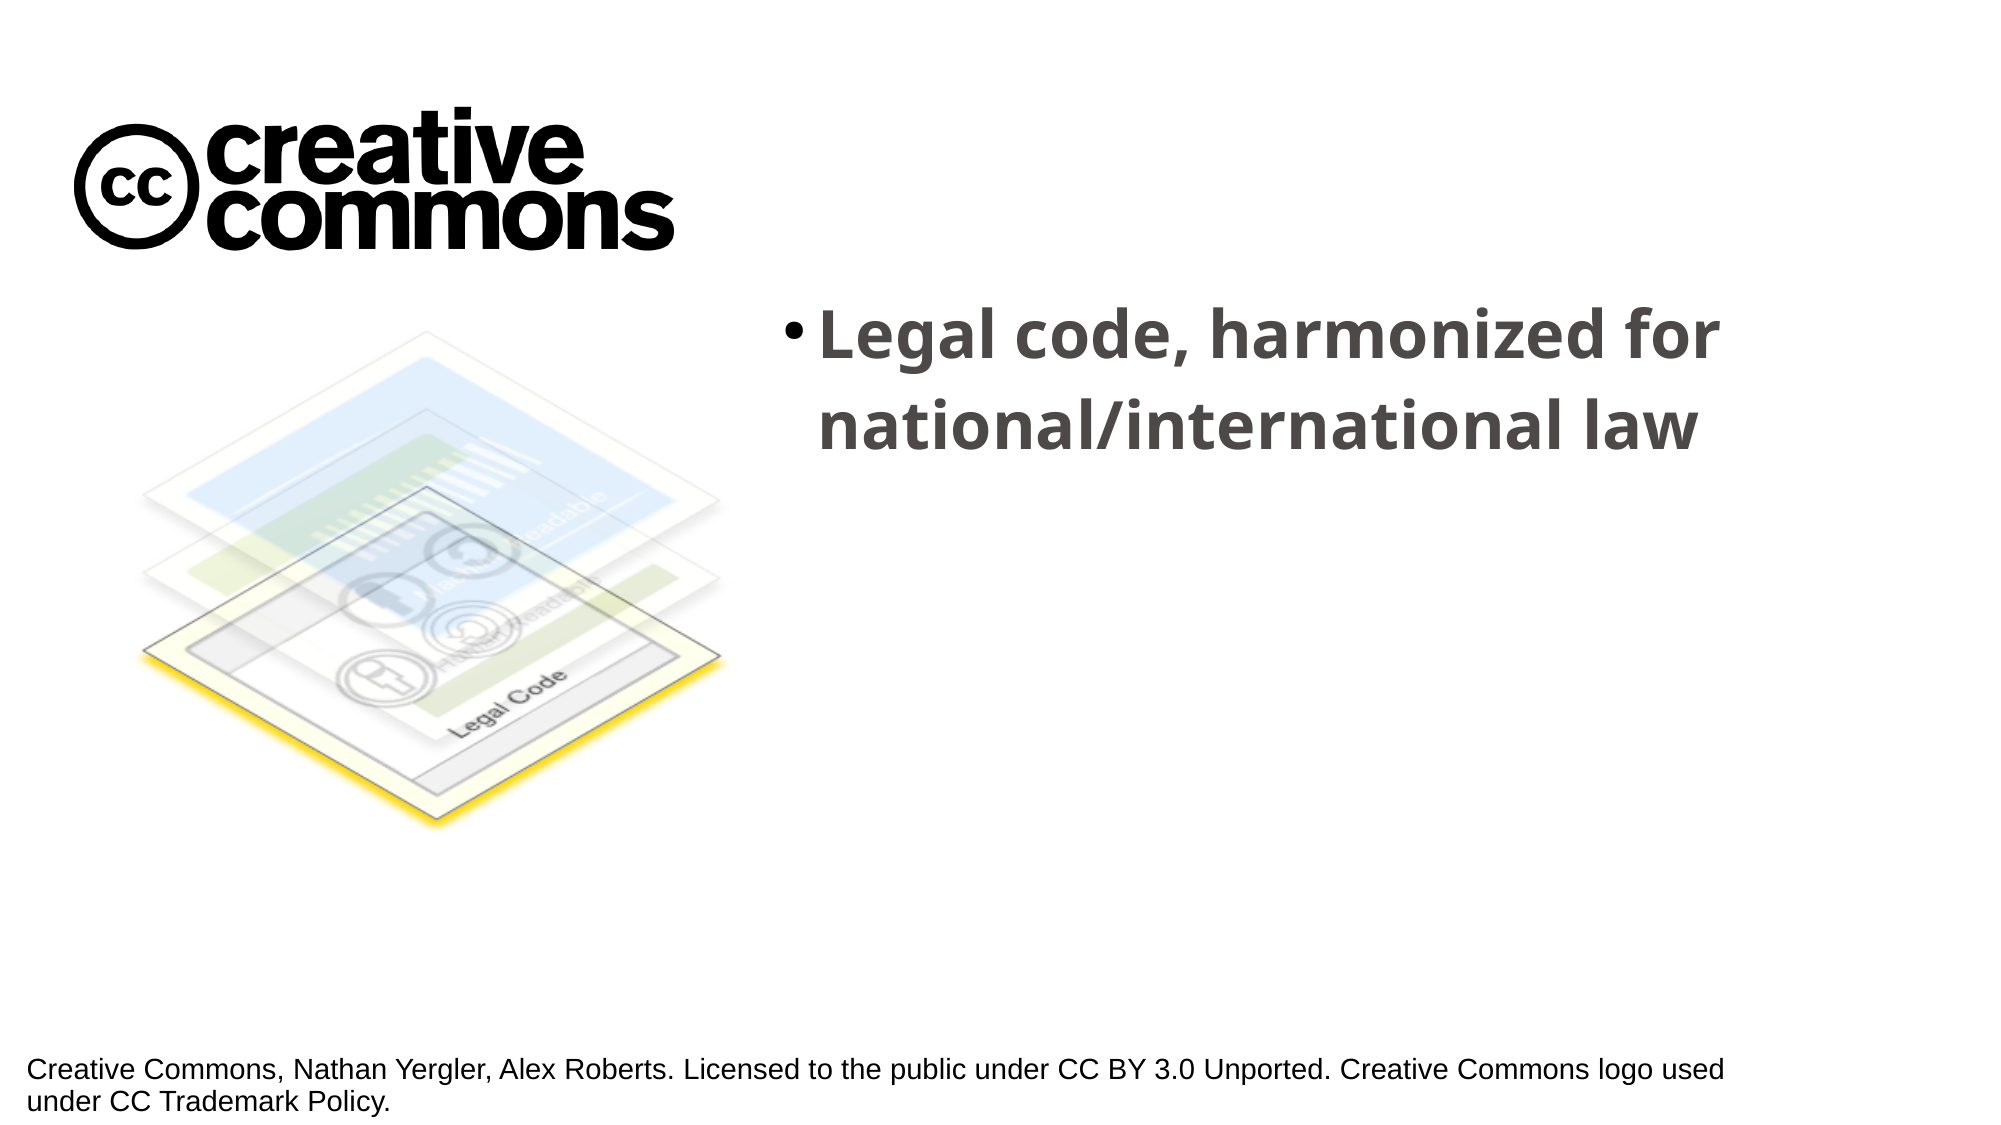

Legal code, harmonized for national/international law
Creative Commons, Nathan Yergler, Alex Roberts. Licensed to the public under CC BY 3.0 Unported. Creative Commons logo used under CC Trademark Policy.